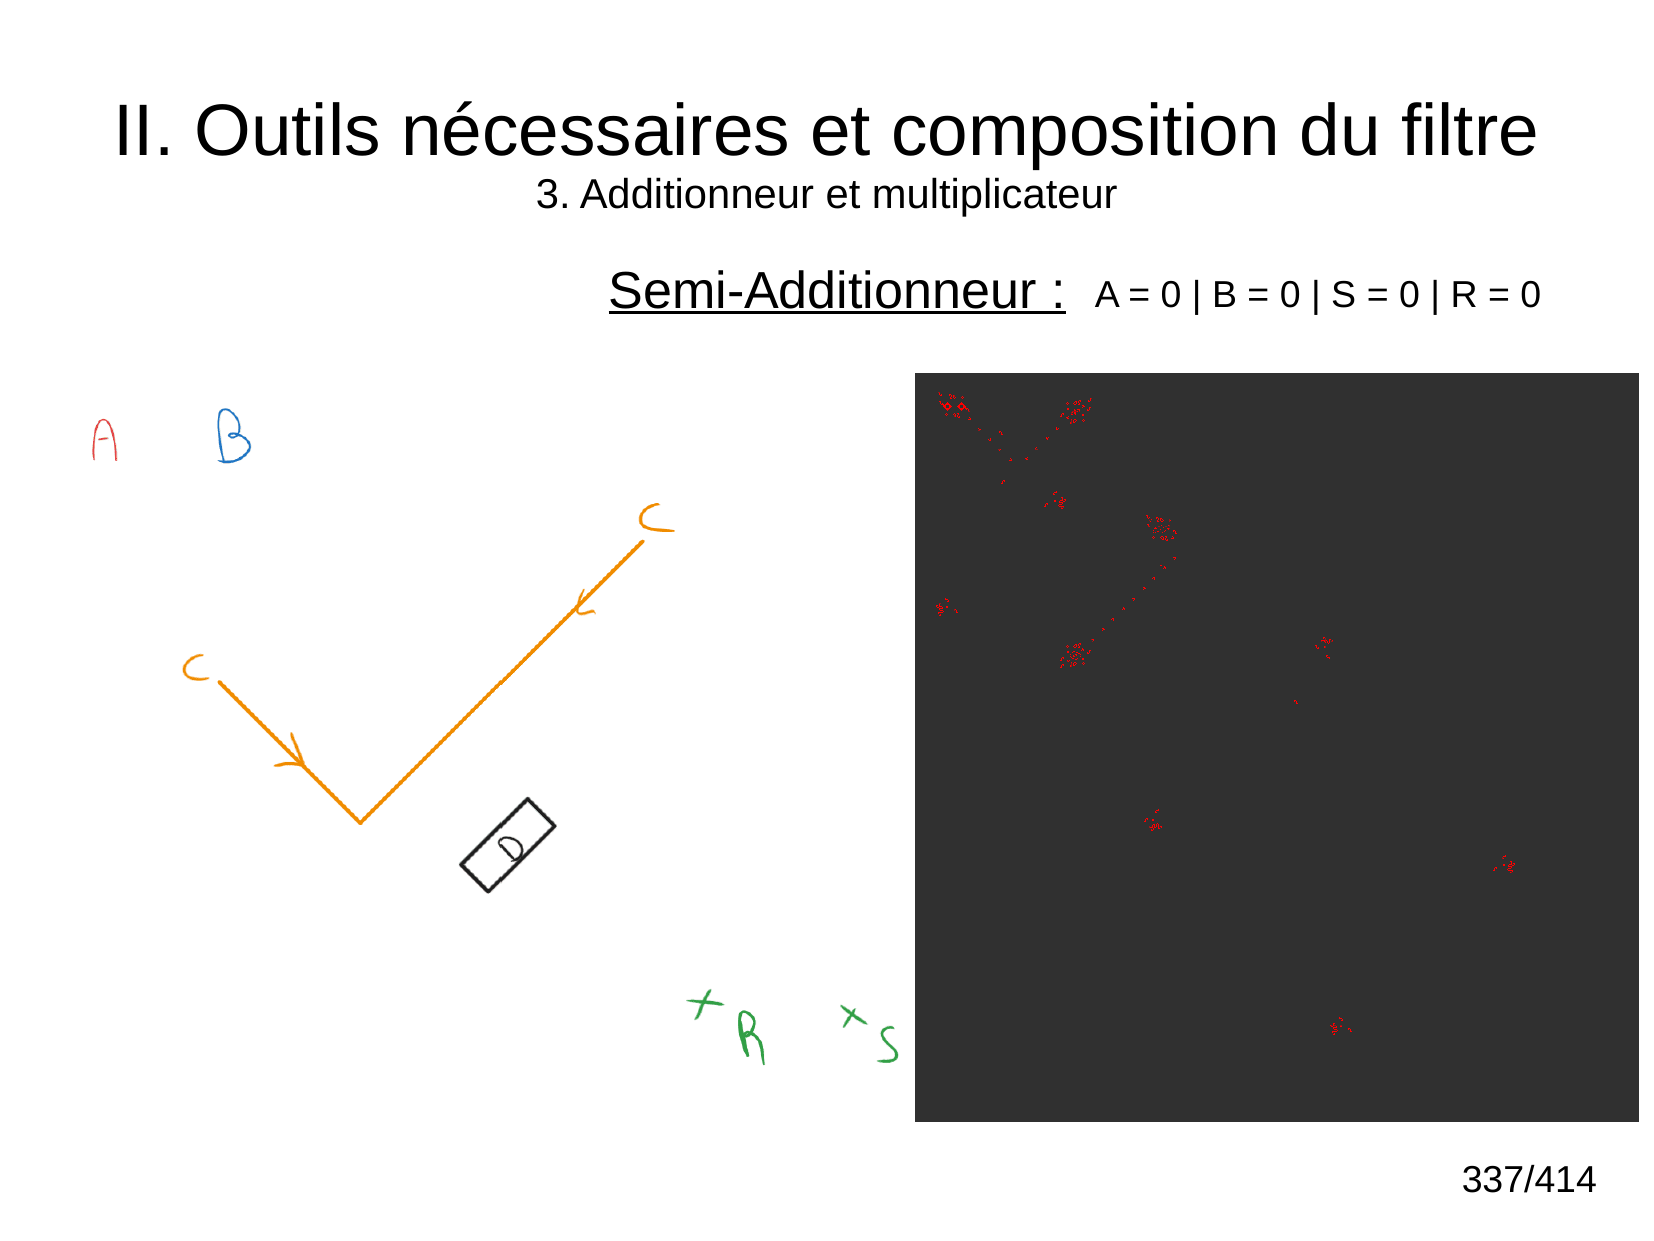

# II. Outils nécessaires et composition du filtre 3. Additionneur et multiplicateur
Semi-Additionneur :
A = 0 | B = 0 | S = 0 | R = 0